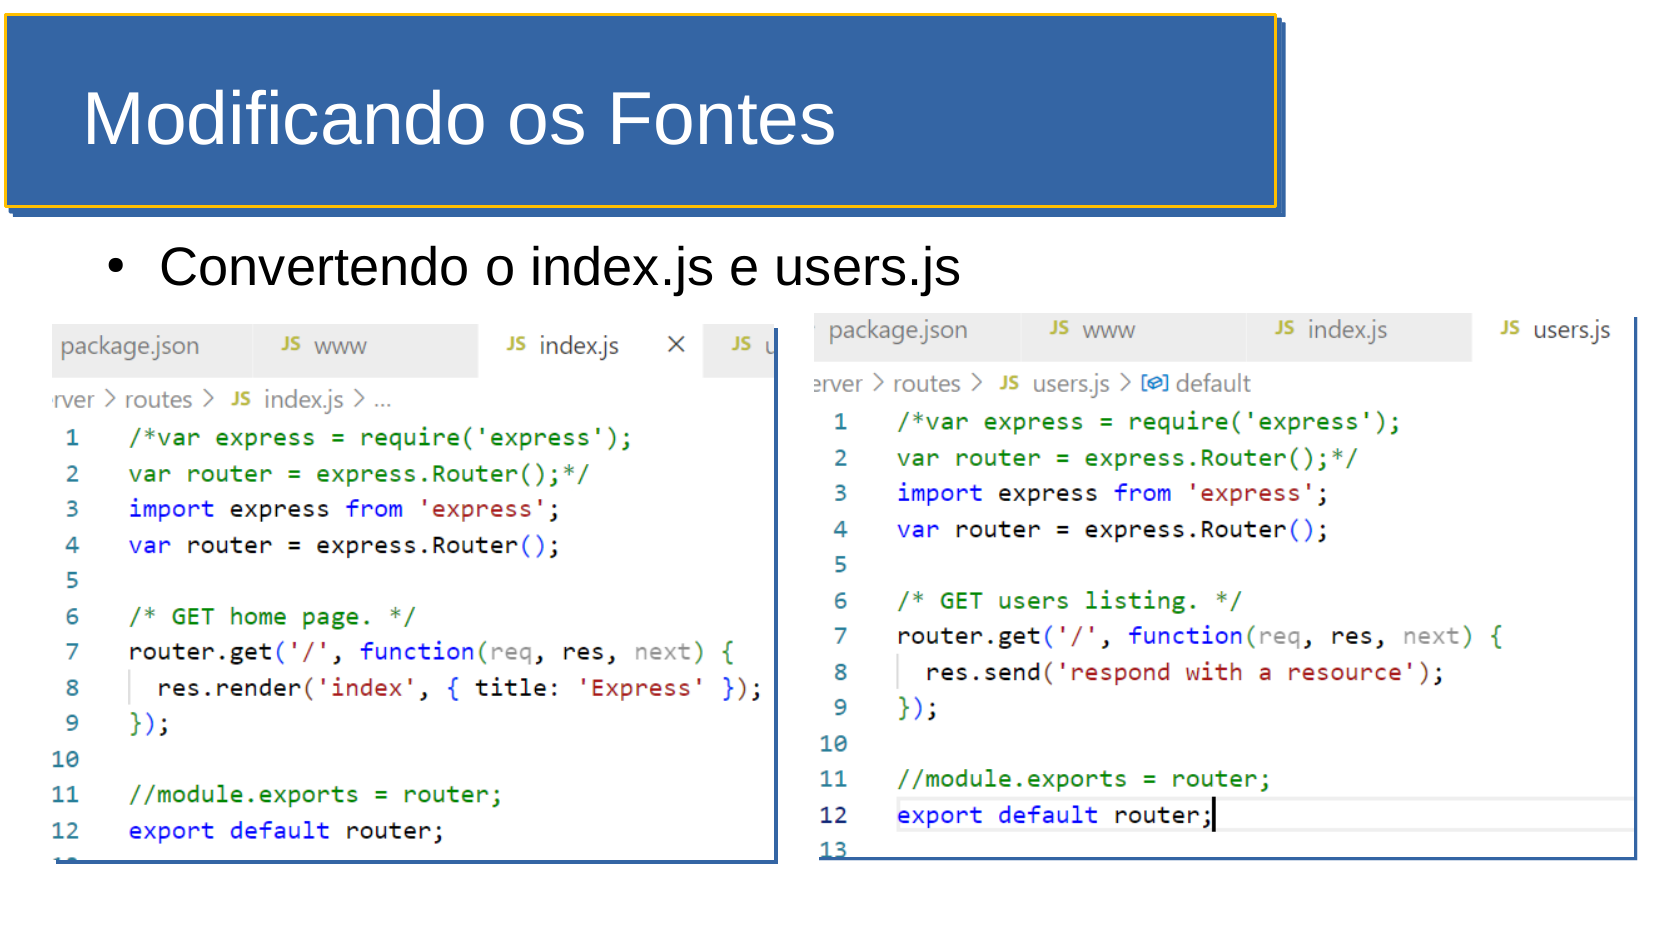

# Modificando os Fontes
Convertendo o index.js e users.js